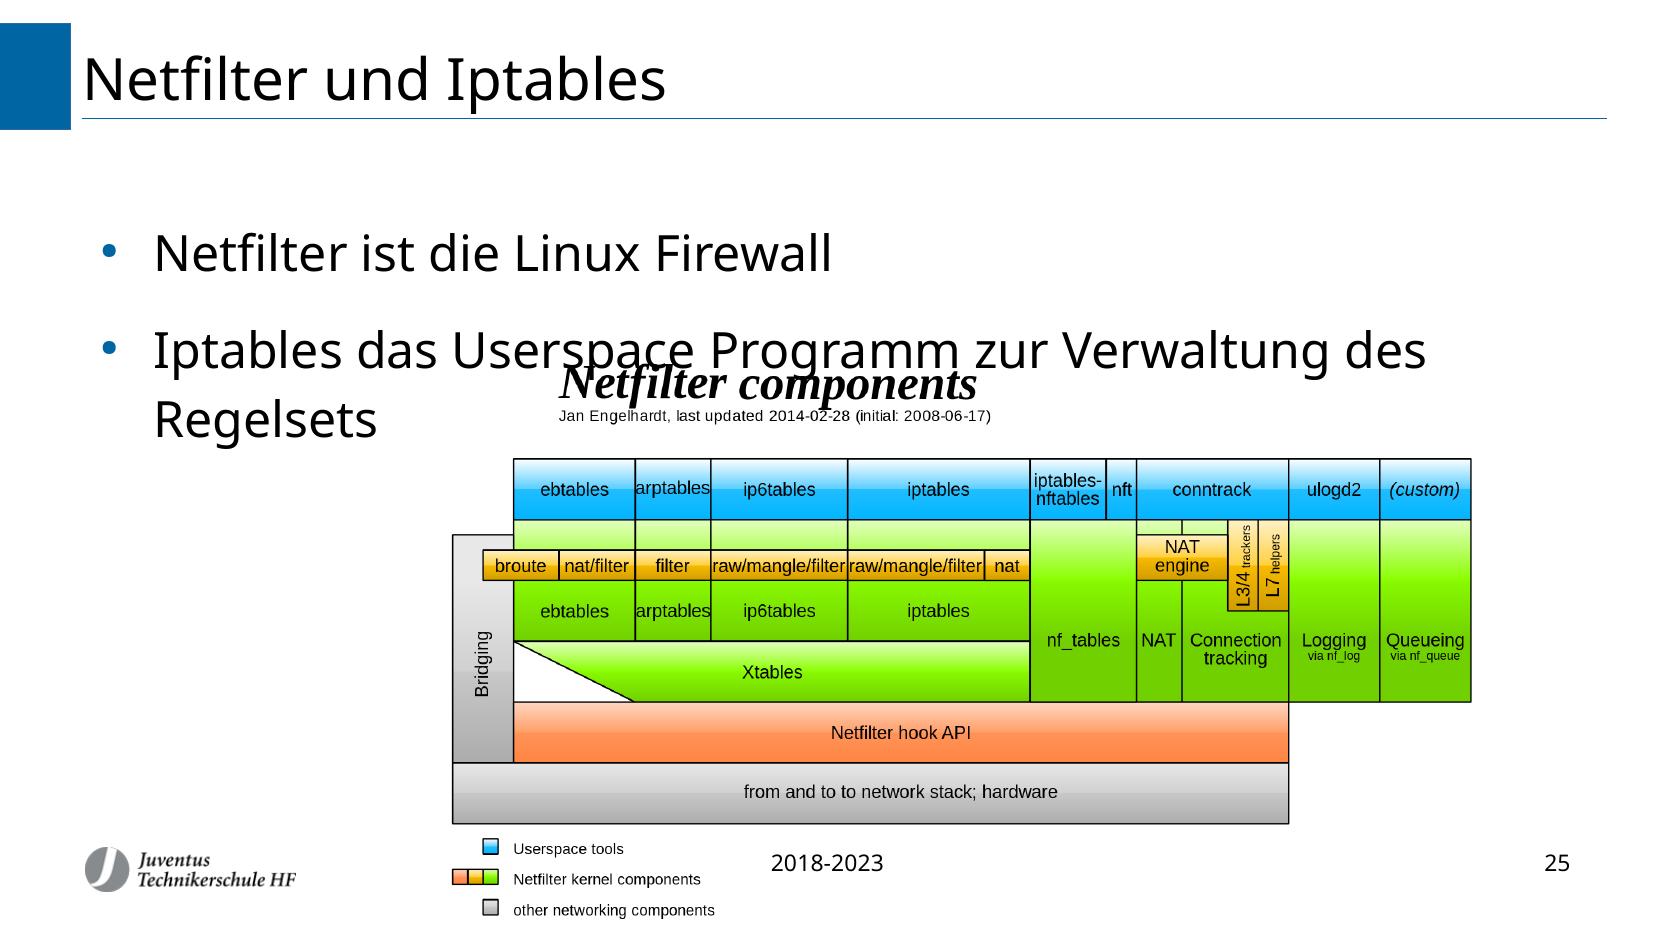

# Netfilter und Iptables
Netfilter ist die Linux Firewall
Iptables das Userspace Programm zur Verwaltung des Regelsets
2018-2023
25